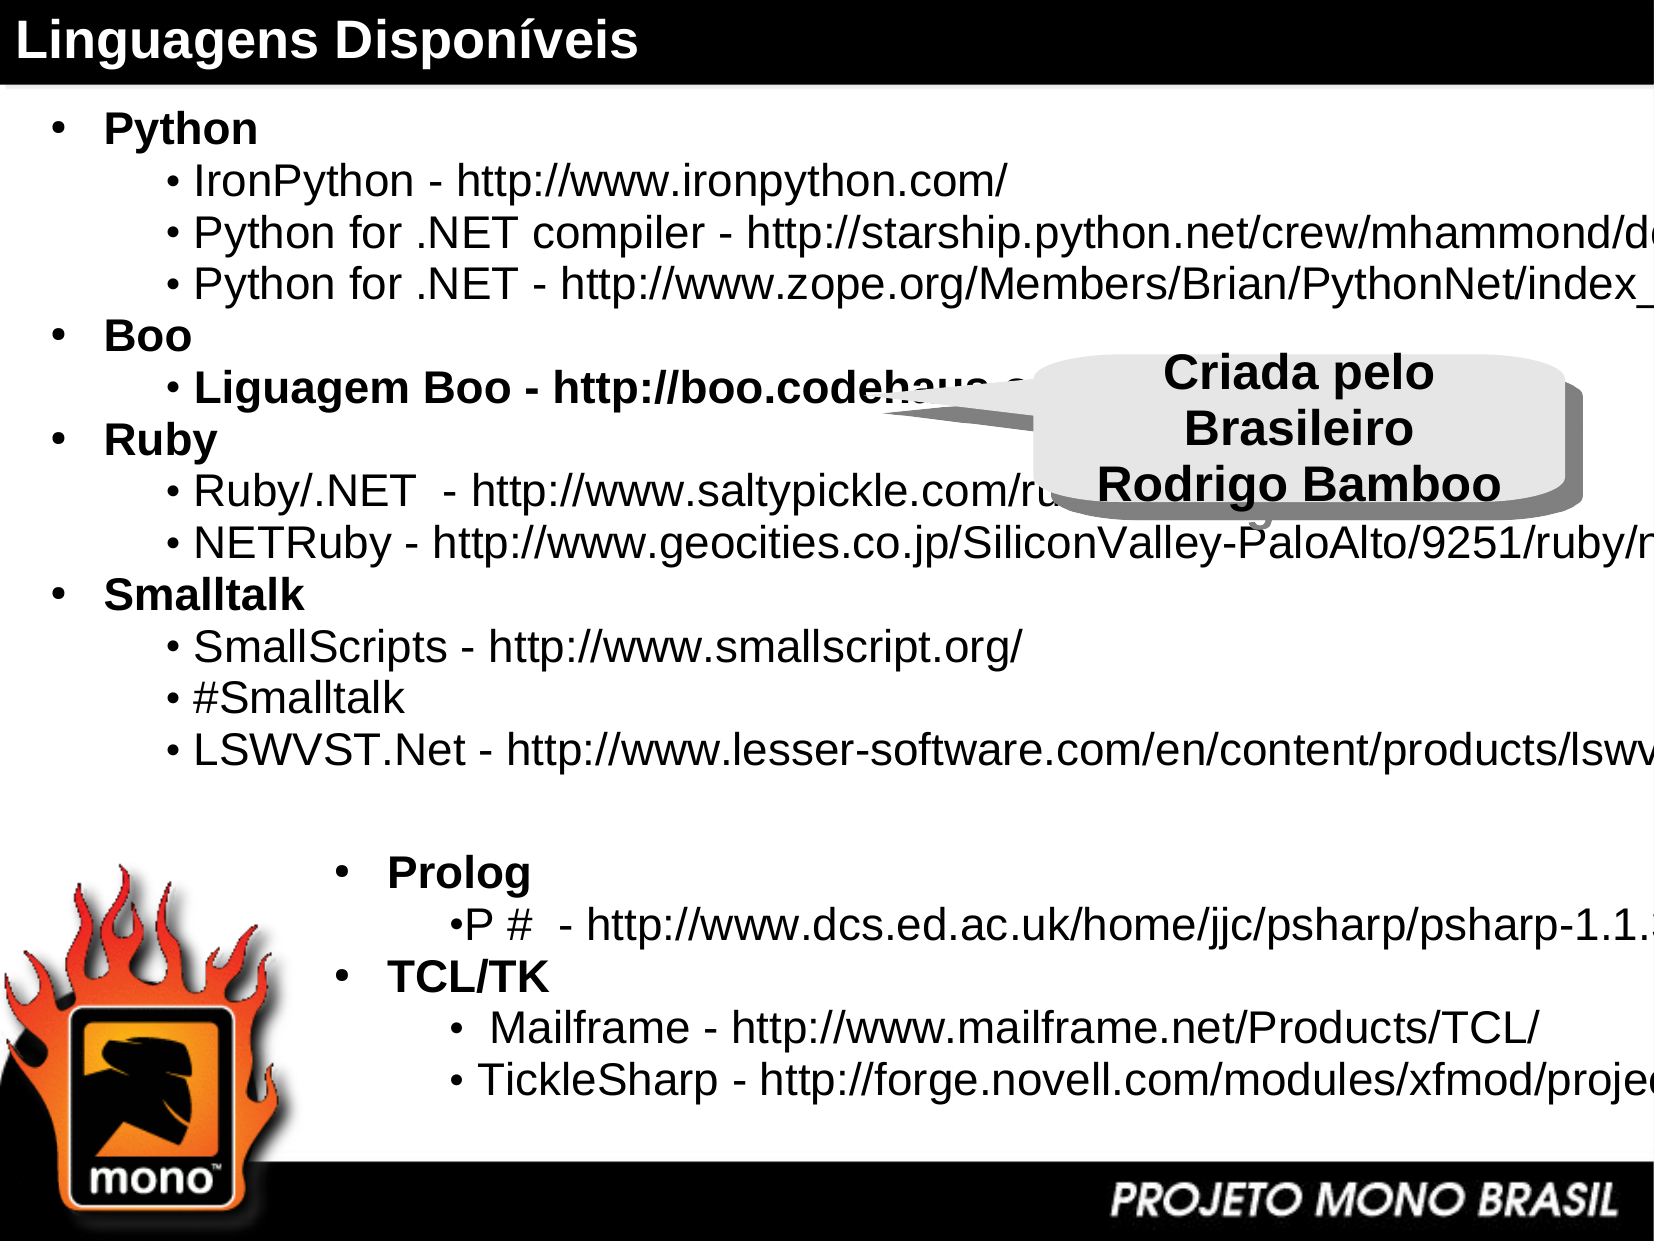

Linguagens Disponíveis
Python
 IronPython - http://www.ironpython.com/
 Python for .NET compiler - http://starship.python.net/crew/mhammond/dotnet/
 Python for .NET - http://www.zope.org/Members/Brian/PythonNet/index_html
Boo
 Liguagem Boo - http://boo.codehaus.org/
Ruby
 Ruby/.NET - http://www.saltypickle.com/rubydotnet/
 NETRuby - http://www.geocities.co.jp/SiliconValley-PaloAlto/9251/ruby/nrb.html
Smalltalk
 SmallScripts - http://www.smallscript.org/
 #Smalltalk
 LSWVST.Net - http://www.lesser-software.com/en/content/products/lswvst/lswvst-net.htm
Criada pelo Brasileiro
Rodrigo Bamboo
Prolog
P # - http://www.dcs.ed.ac.uk/home/jjc/psharp/psharp-1.1.3/dlpsharp.html
TCL/TK
 Mailframe - http://www.mailframe.net/Products/TCL/
 TickleSharp - http://forge.novell.com/modules/xfmod/project/?ticklesharp